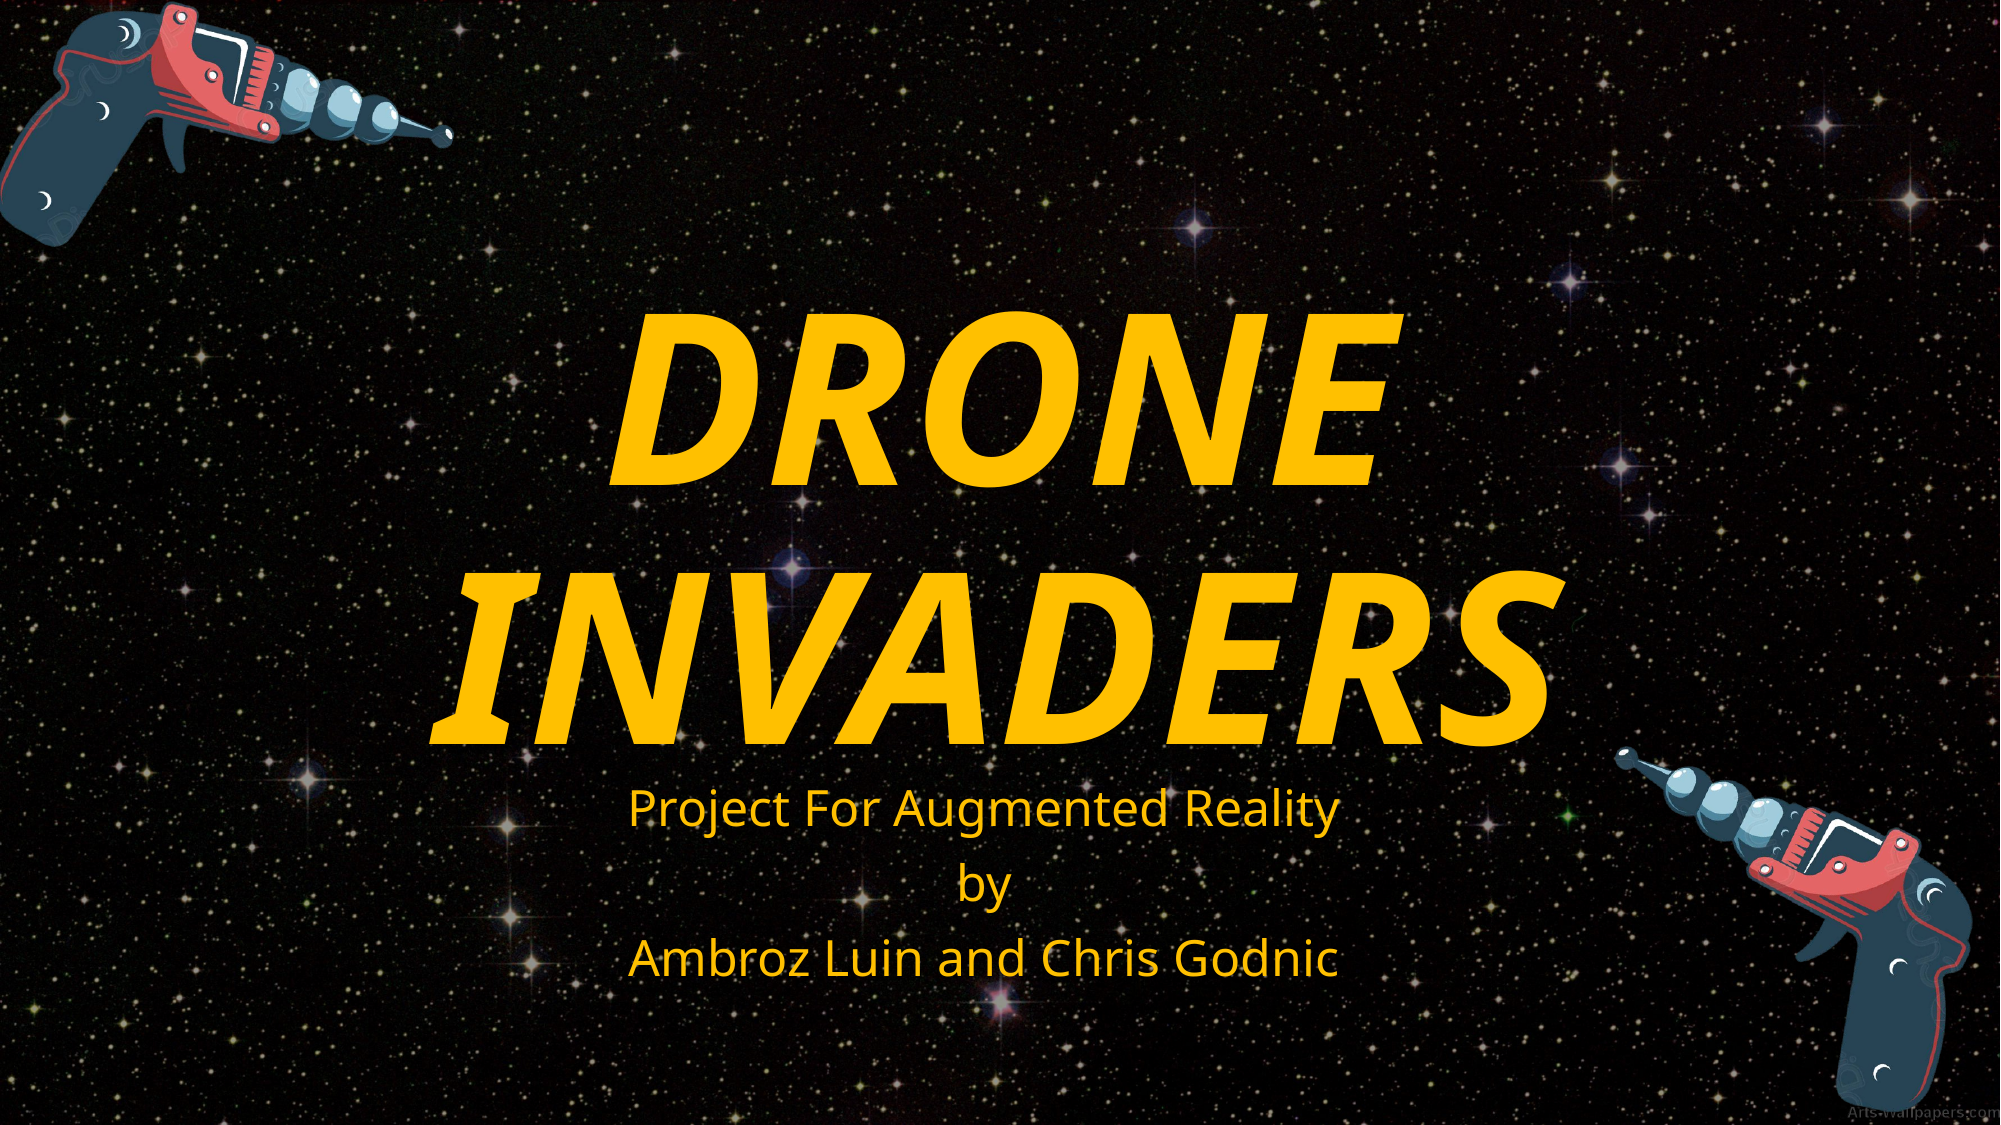

# DRONE INVADERS
Project For Augmented Reality
by
Ambroz Luin and Chris Godnic